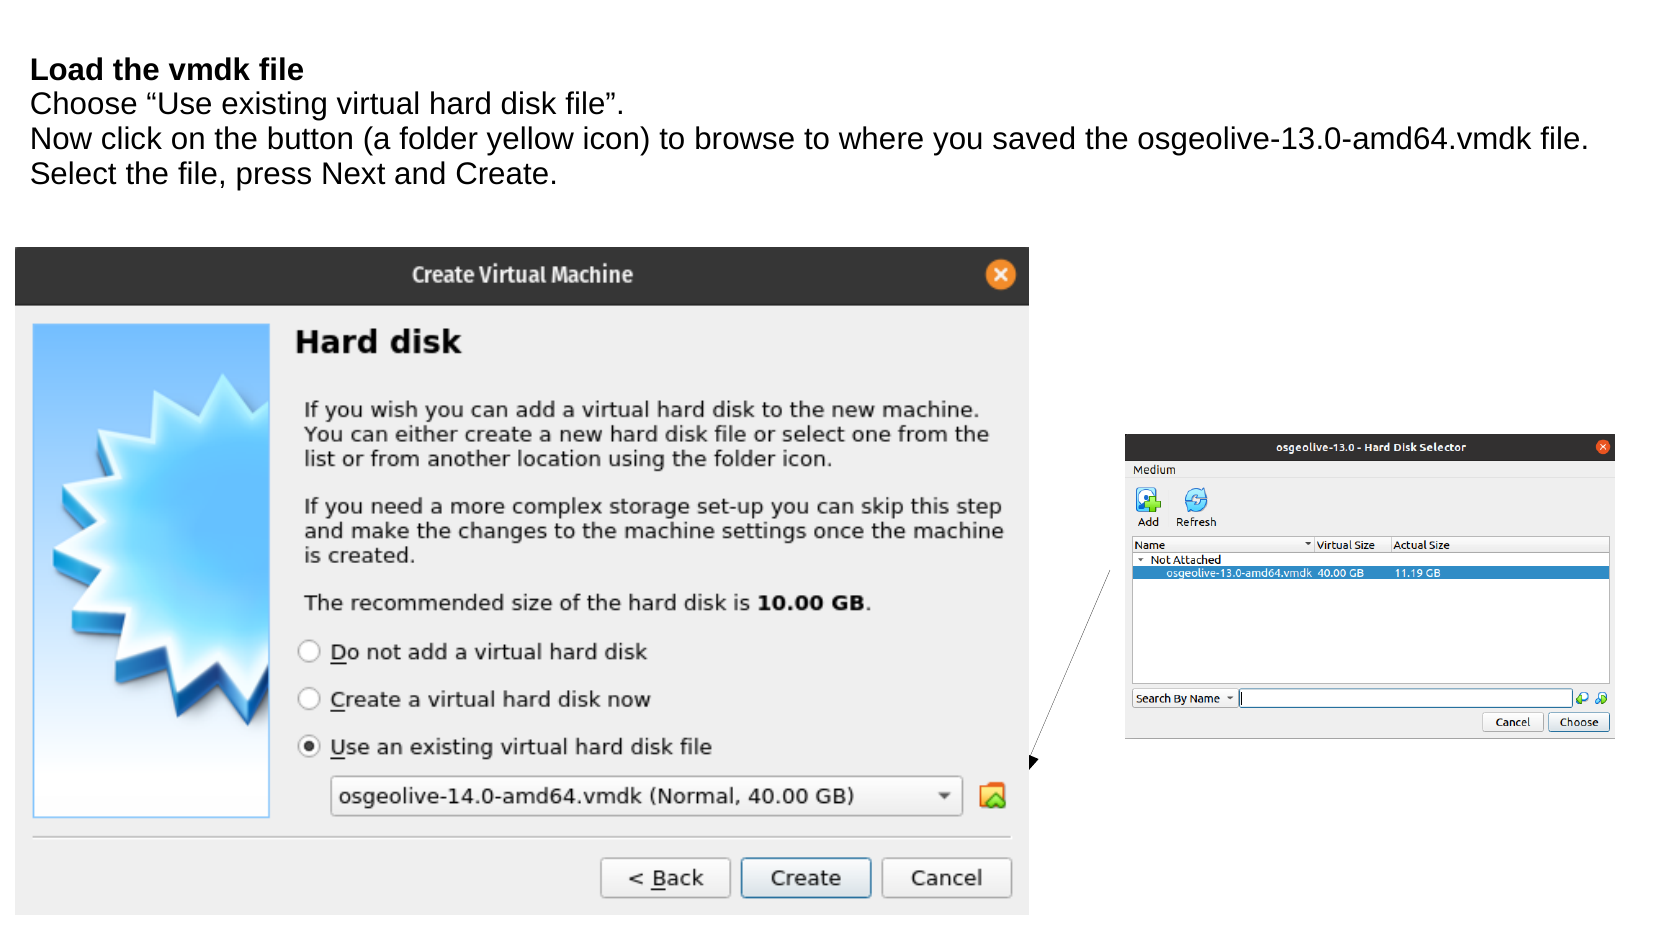

Load the vmdk file
Choose “Use existing virtual hard disk file”.
Now click on the button (a folder yellow icon) to browse to where you saved the osgeolive-13.0-amd64.vmdk file. Select the file, press Next and Create.